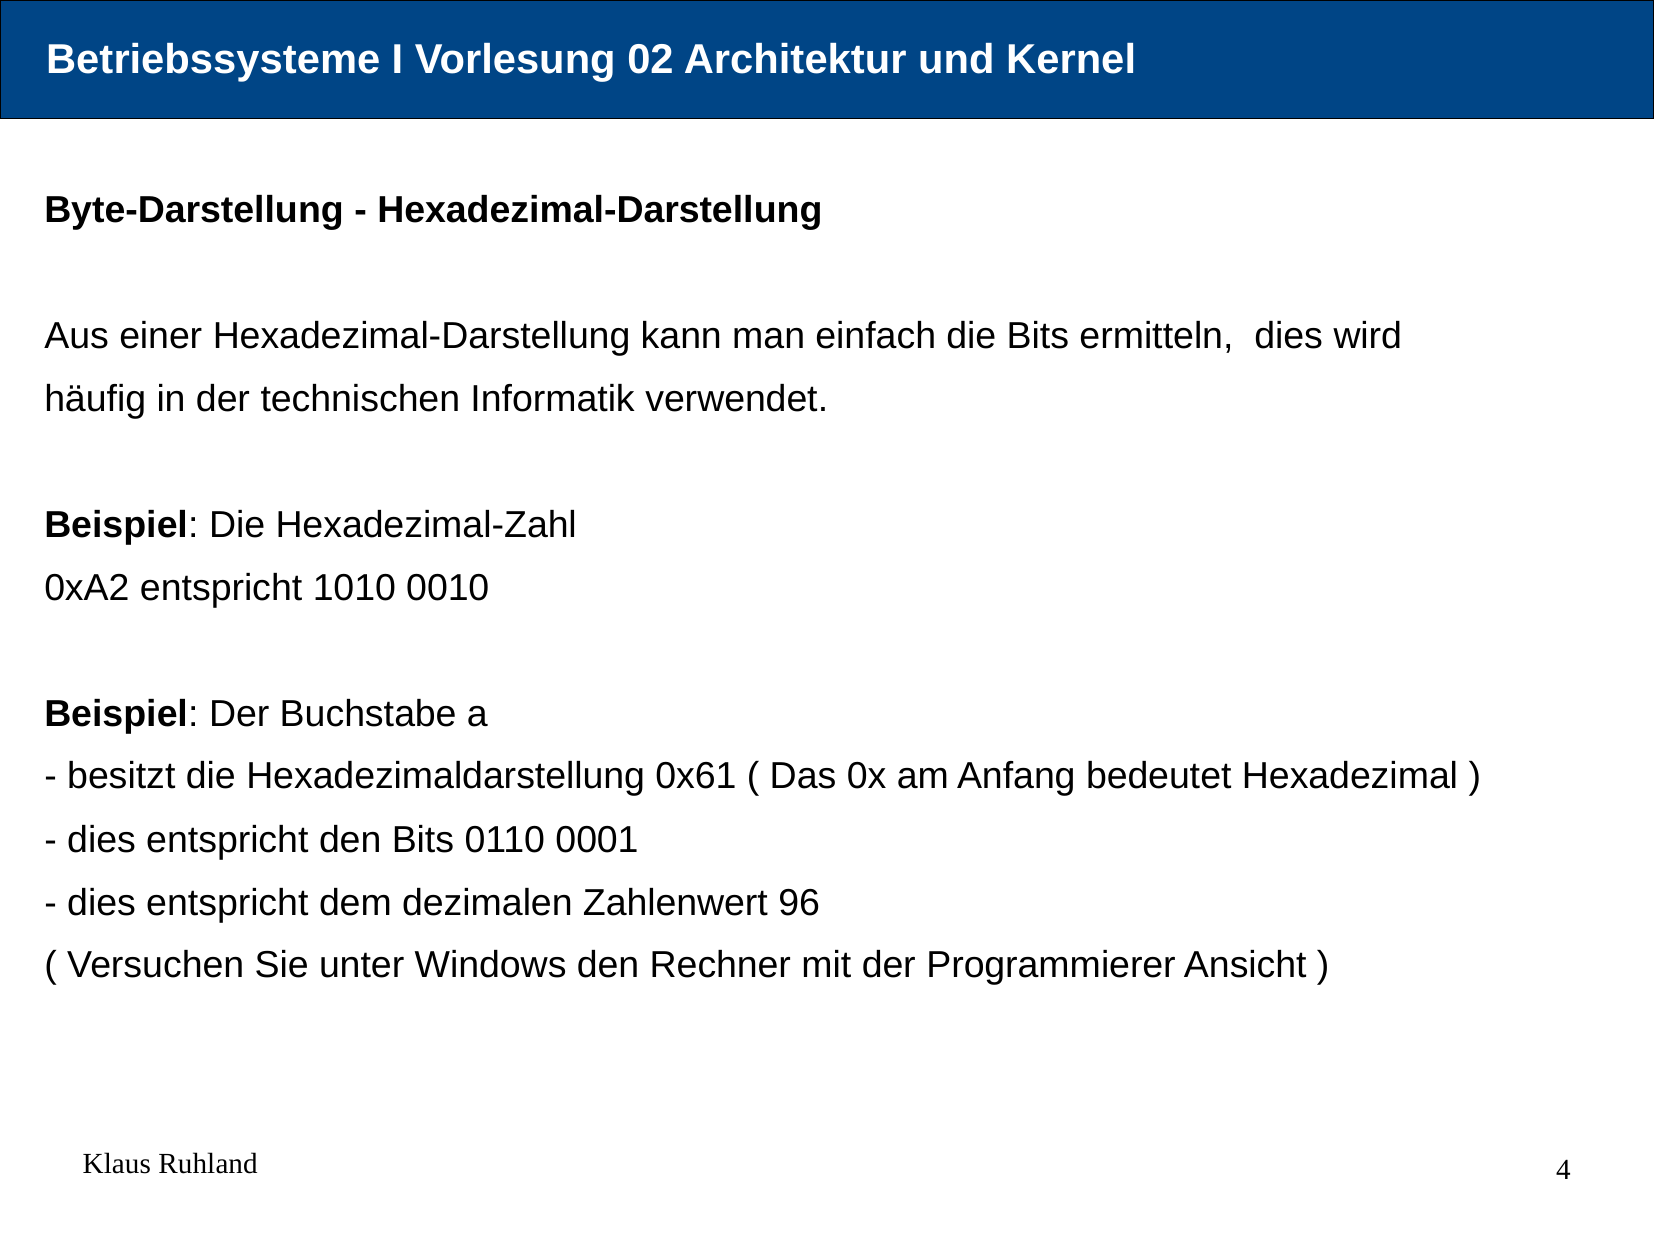

Byte-Darstellung - Hexadezimal-Darstellung
Aus einer Hexadezimal-Darstellung kann man einfach die Bits ermitteln, dies wird
häufig in der technischen Informatik verwendet.
Beispiel: Die Hexadezimal-Zahl
0xA2 entspricht 1010 0010
Beispiel: Der Buchstabe a
- besitzt die Hexadezimaldarstellung 0x61 ( Das 0x am Anfang bedeutet Hexadezimal )
- dies entspricht den Bits 0110 0001
- dies entspricht dem dezimalen Zahlenwert 96
( Versuchen Sie unter Windows den Rechner mit der Programmierer Ansicht )
4